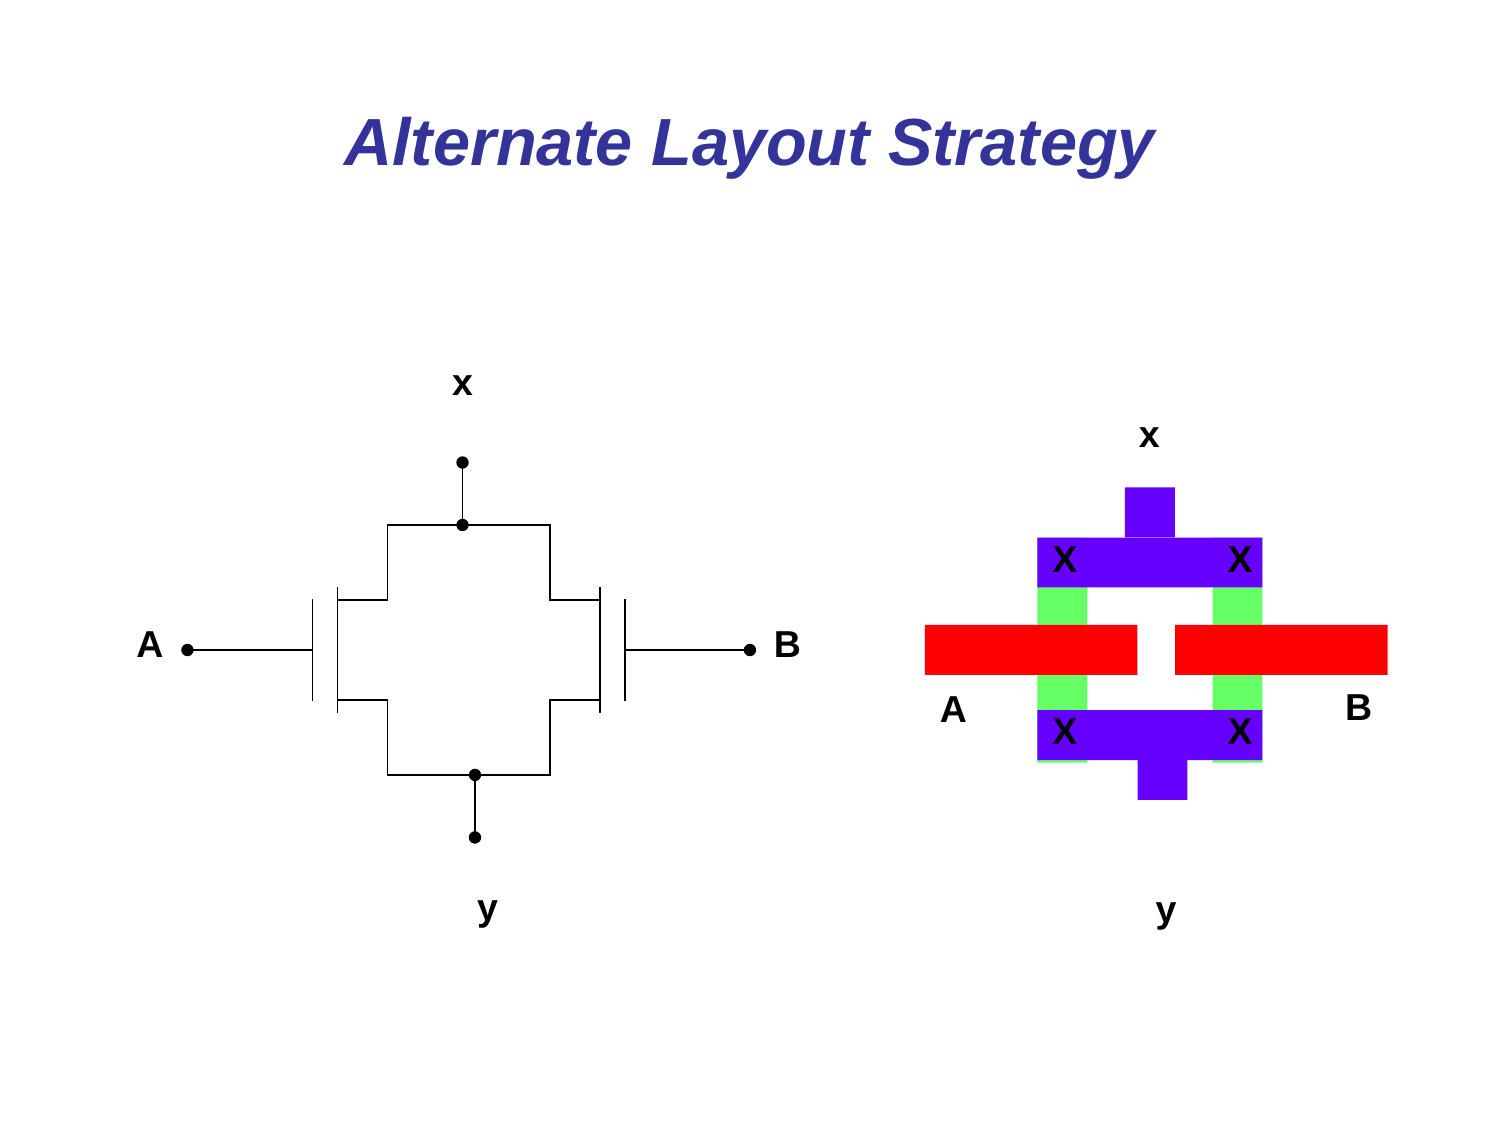

# Alternate Layout Strategy
x
x
X
X
A
B
B
A
X
X
y
y